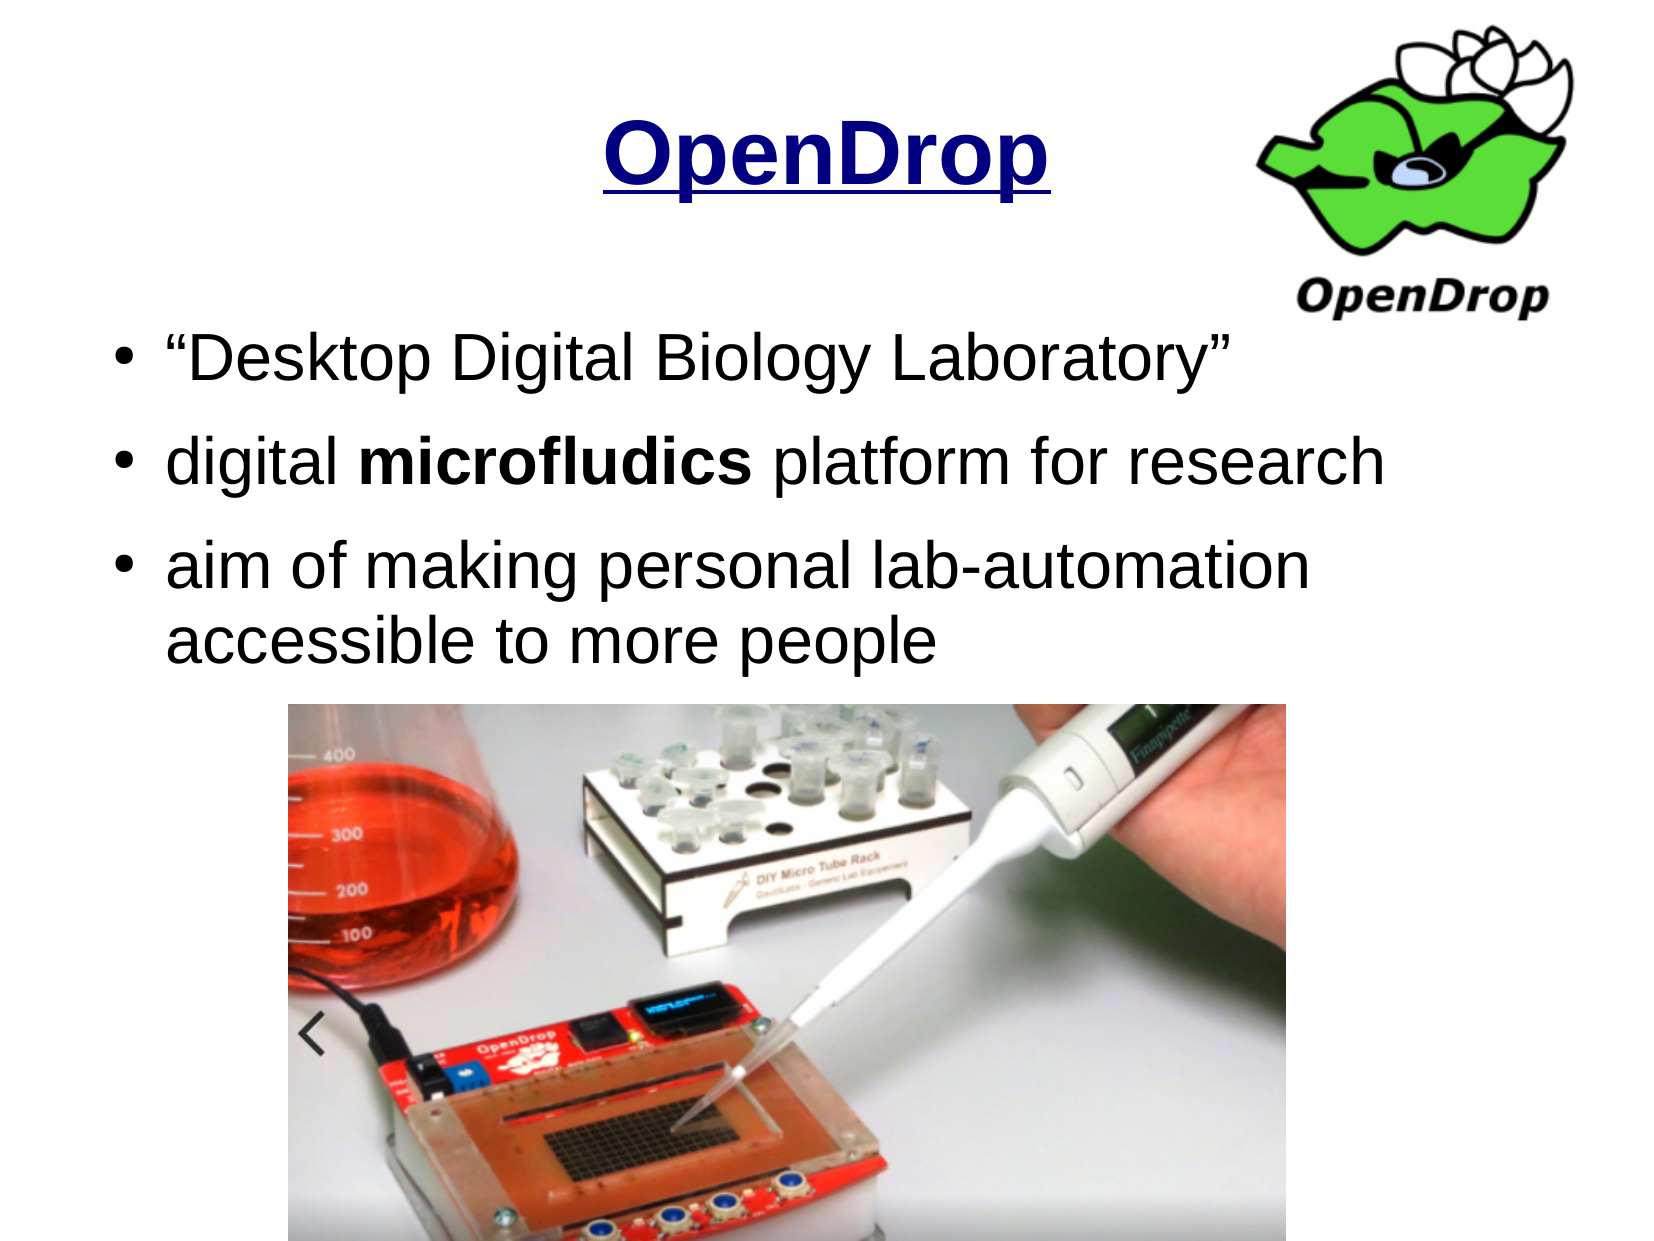

# OpenDrop
“Desktop Digital Biology Laboratory”
digital microfludics platform for research
aim of making personal lab-automation accessible to more people